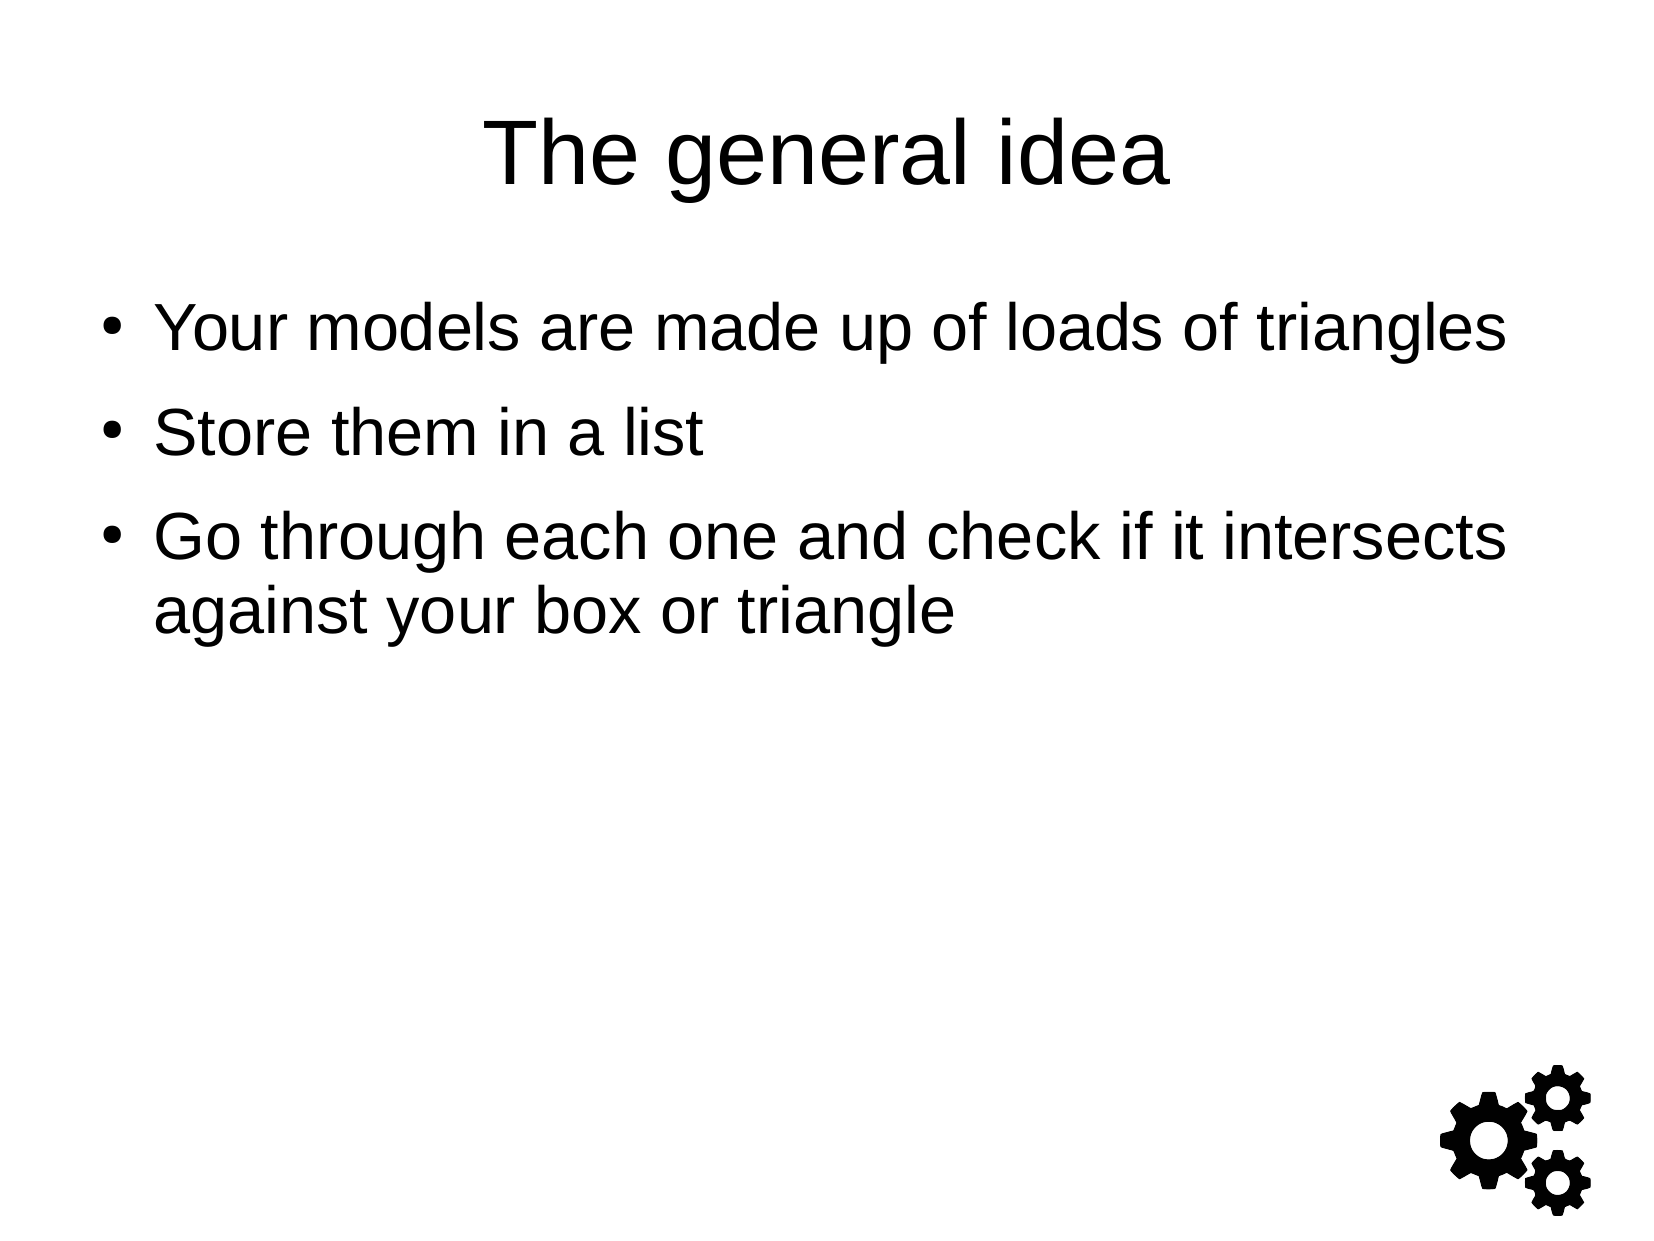

# The general idea
Your models are made up of loads of triangles
Store them in a list
Go through each one and check if it intersects against your box or triangle